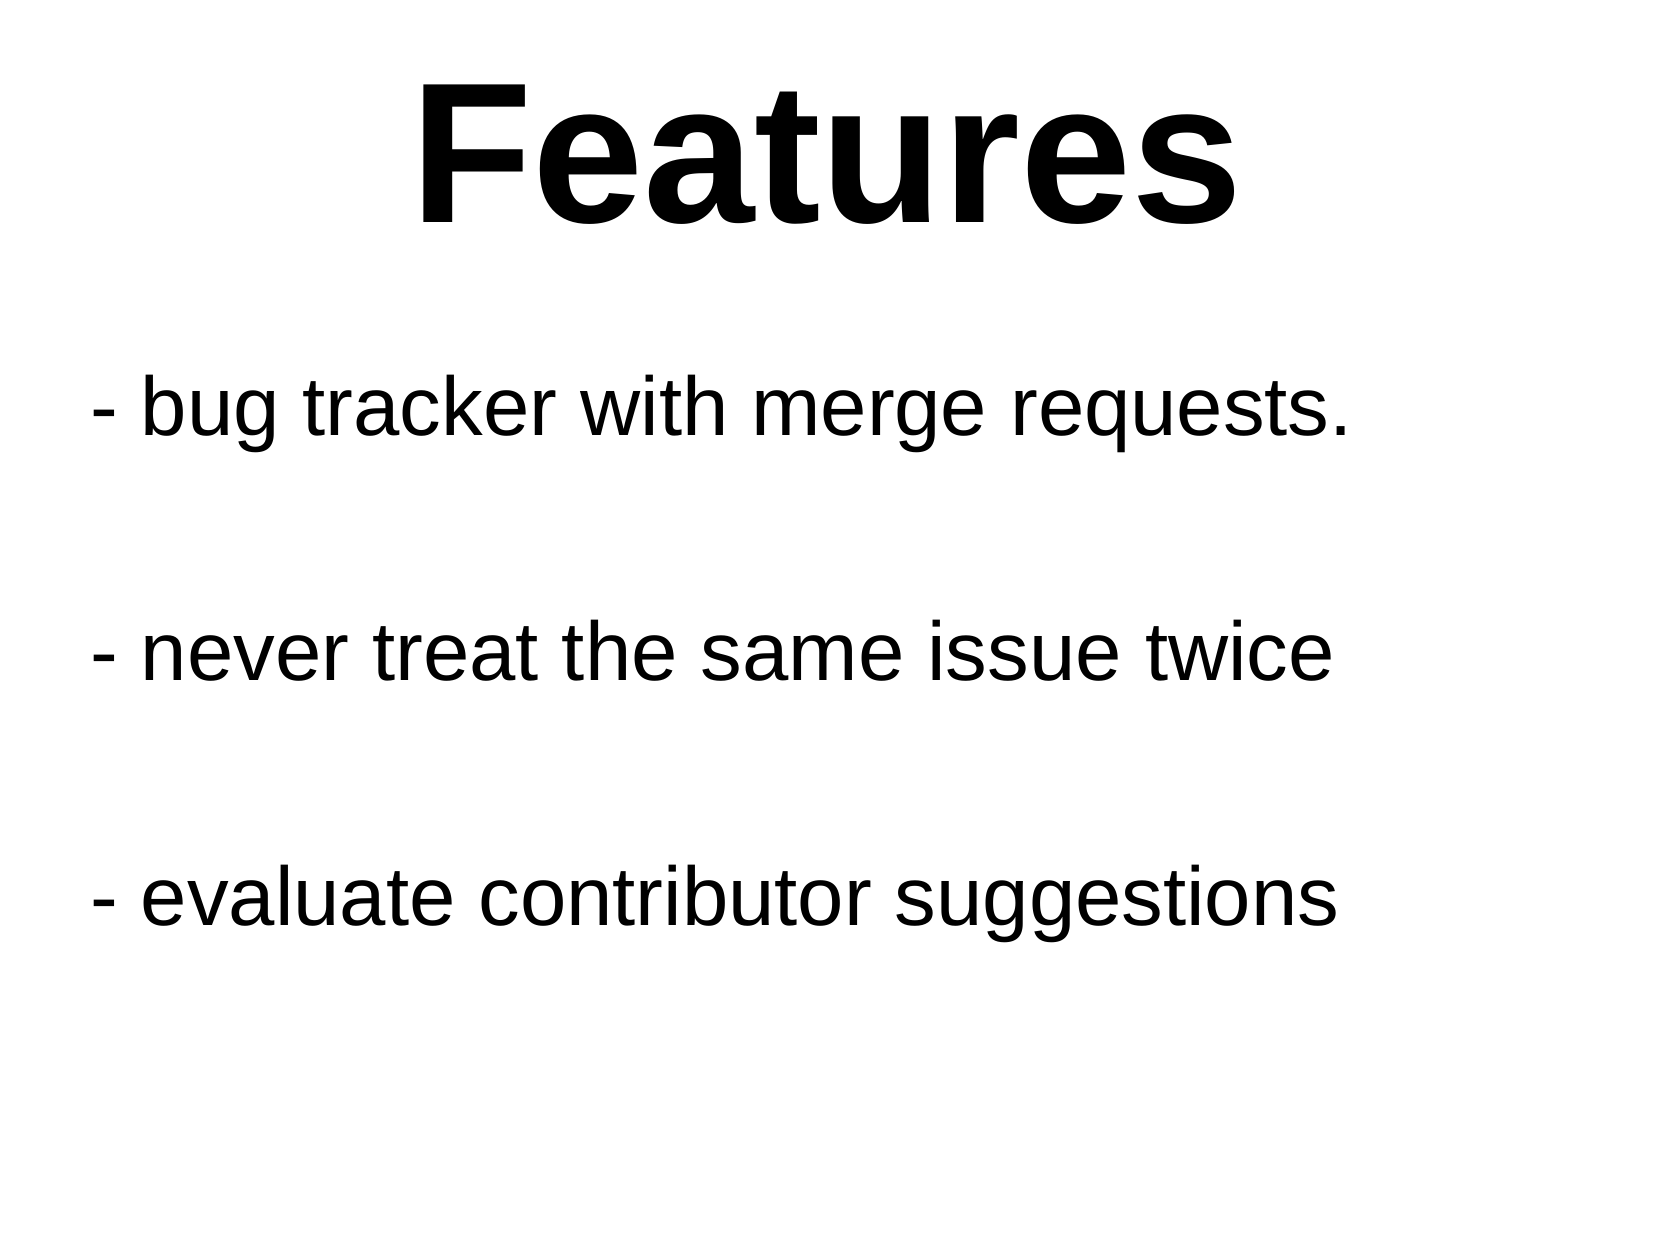

# Features
- bug tracker with merge requests.
- never treat the same issue twice
- evaluate contributor suggestions